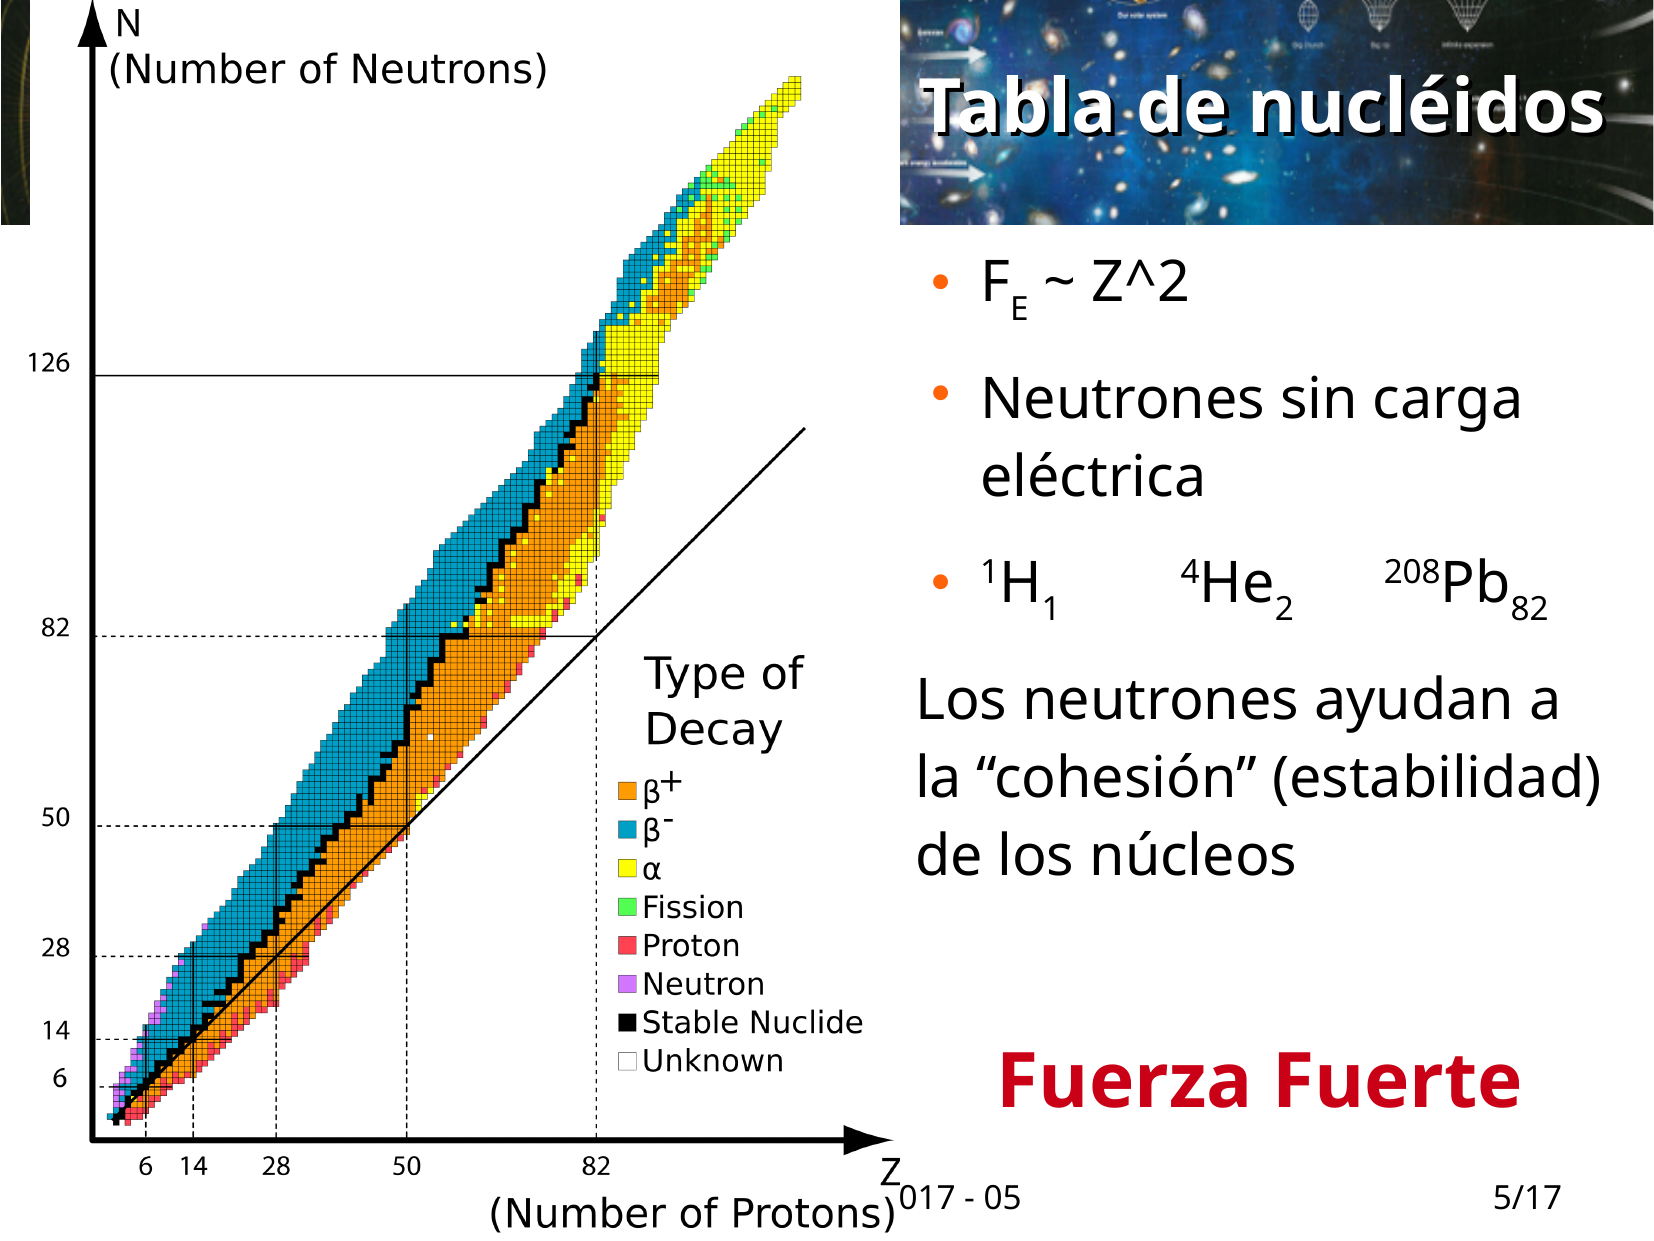

Tabla de nucléidos
# FE ~ Z^2
Neutrones sin carga eléctrica
1H1 4He2 208Pb82
Los neutrones ayudan a la “cohesión” (estabilidad) de los núcleos
Fuerza Fuerte
Sep 12, 2017
H. Asorey - IPAC 2017 - 05
5